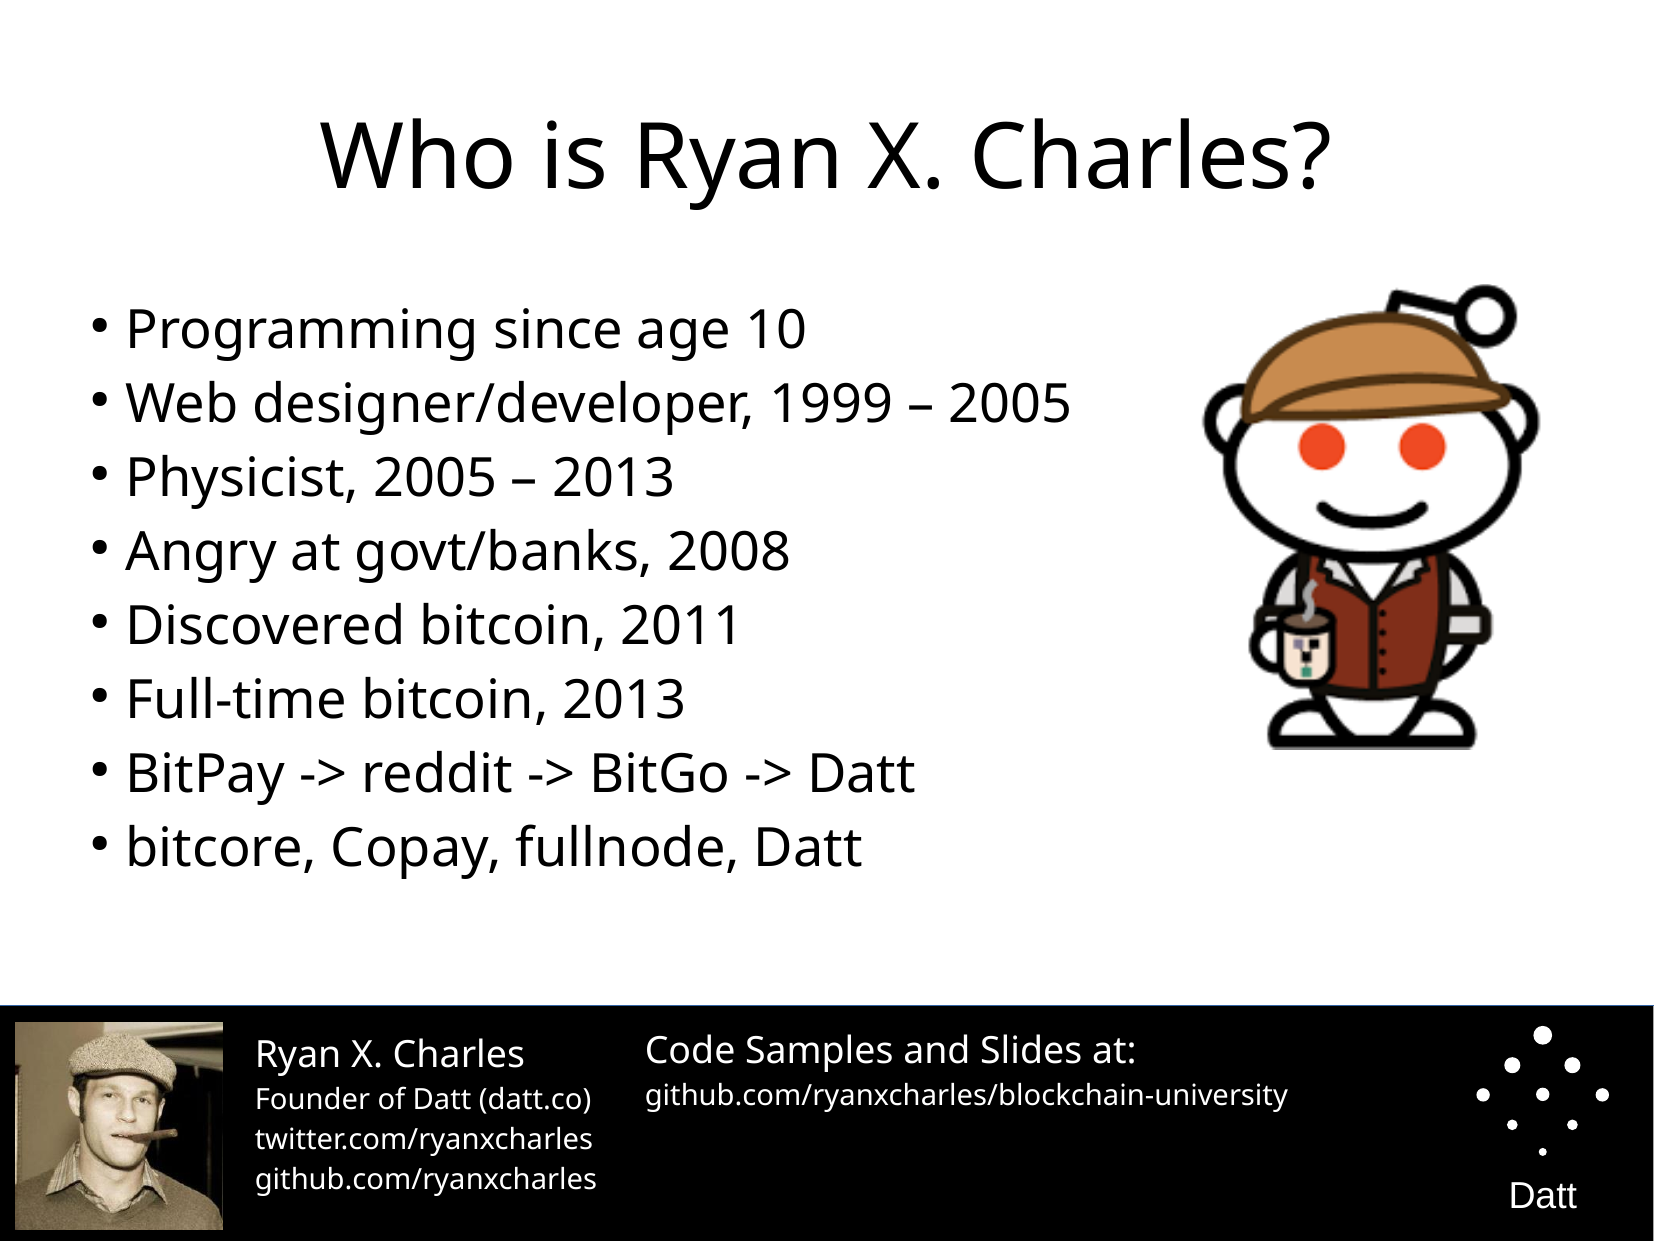

# Who is Ryan X. Charles?
Programming since age 10
Web designer/developer, 1999 – 2005
Physicist, 2005 – 2013
Angry at govt/banks, 2008
Discovered bitcoin, 2011
Full-time bitcoin, 2013
BitPay -> reddit -> BitGo -> Datt
bitcore, Copay, fullnode, Datt
Code Samples and Slides at:
github.com/ryanxcharles/blockchain-university
Ryan X. Charles
Founder of Datt (datt.co)
twitter.com/ryanxcharles
github.com/ryanxcharles
Datt